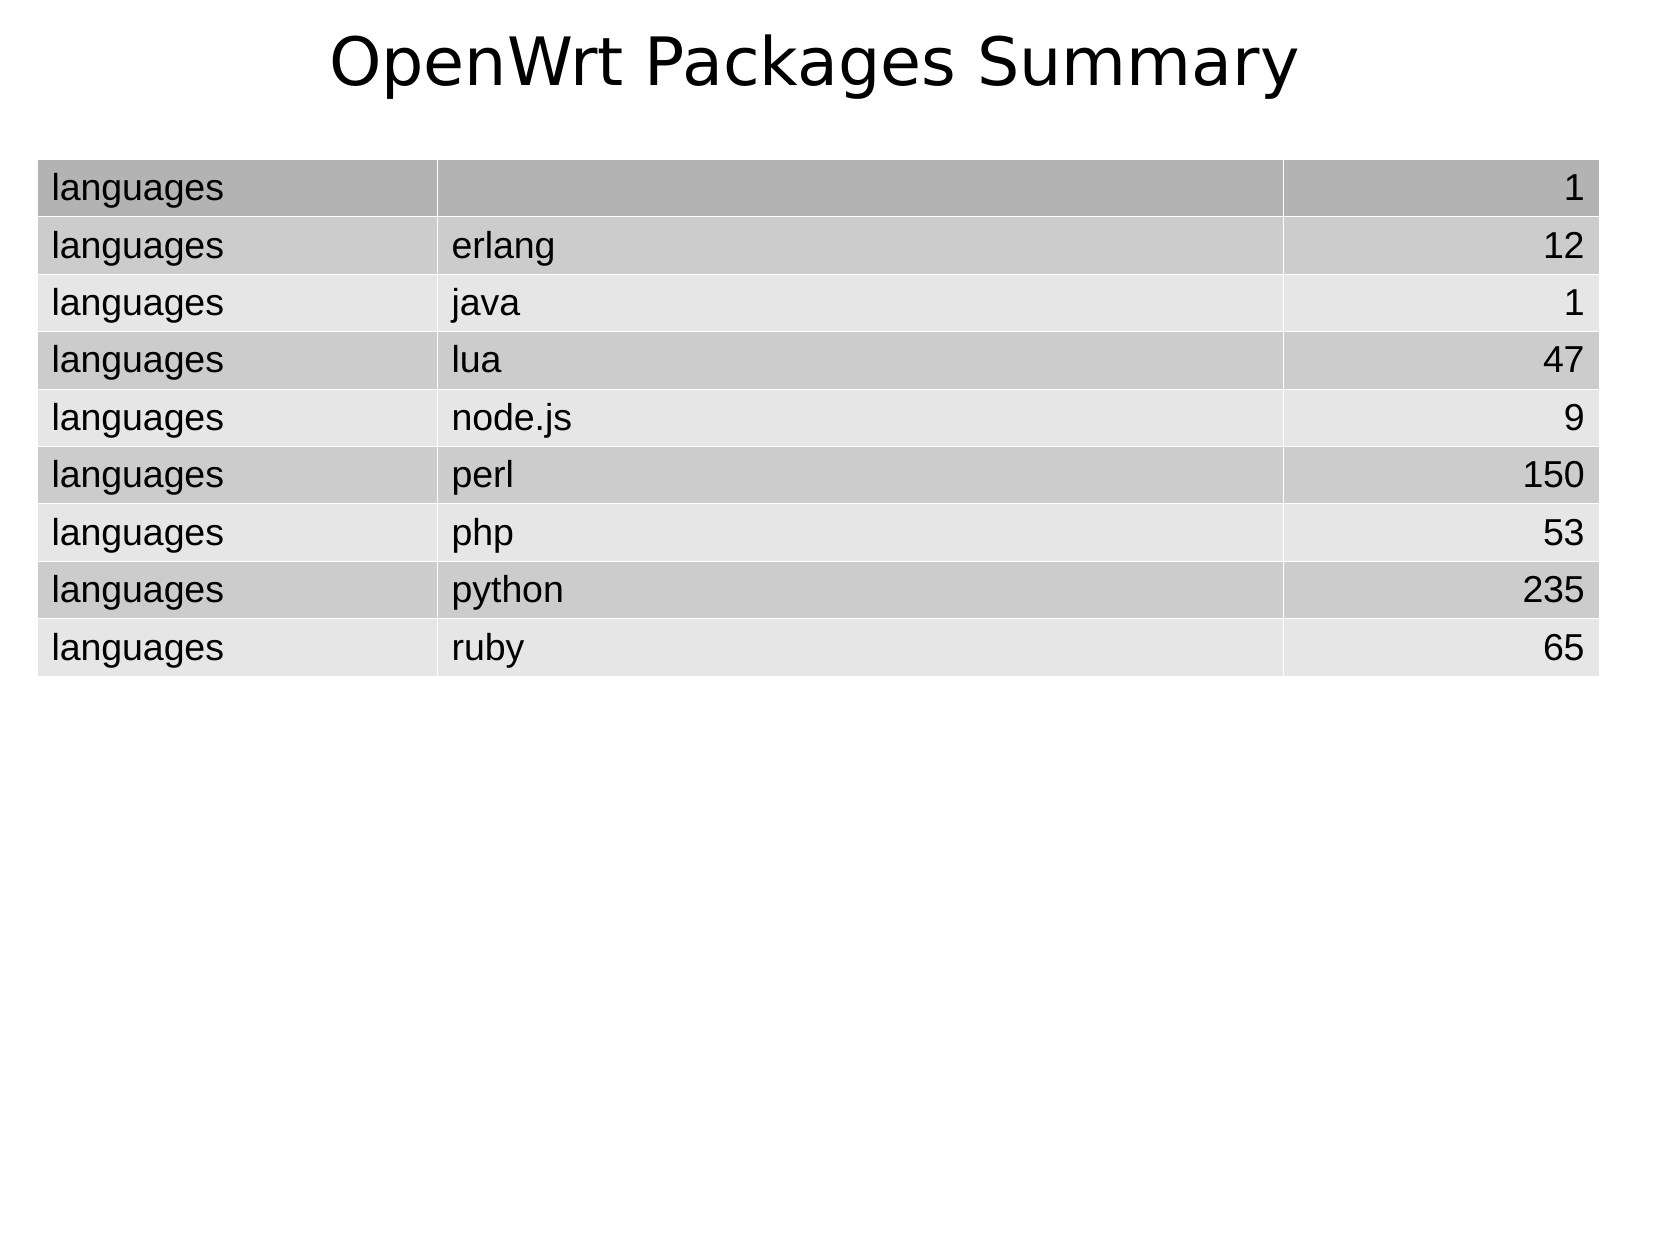

# OpenWrt Packages Summary
| languages | | 1 |
| --- | --- | --- |
| languages | erlang | 12 |
| languages | java | 1 |
| languages | lua | 47 |
| languages | node.js | 9 |
| languages | perl | 150 |
| languages | php | 53 |
| languages | python | 235 |
| languages | ruby | 65 |